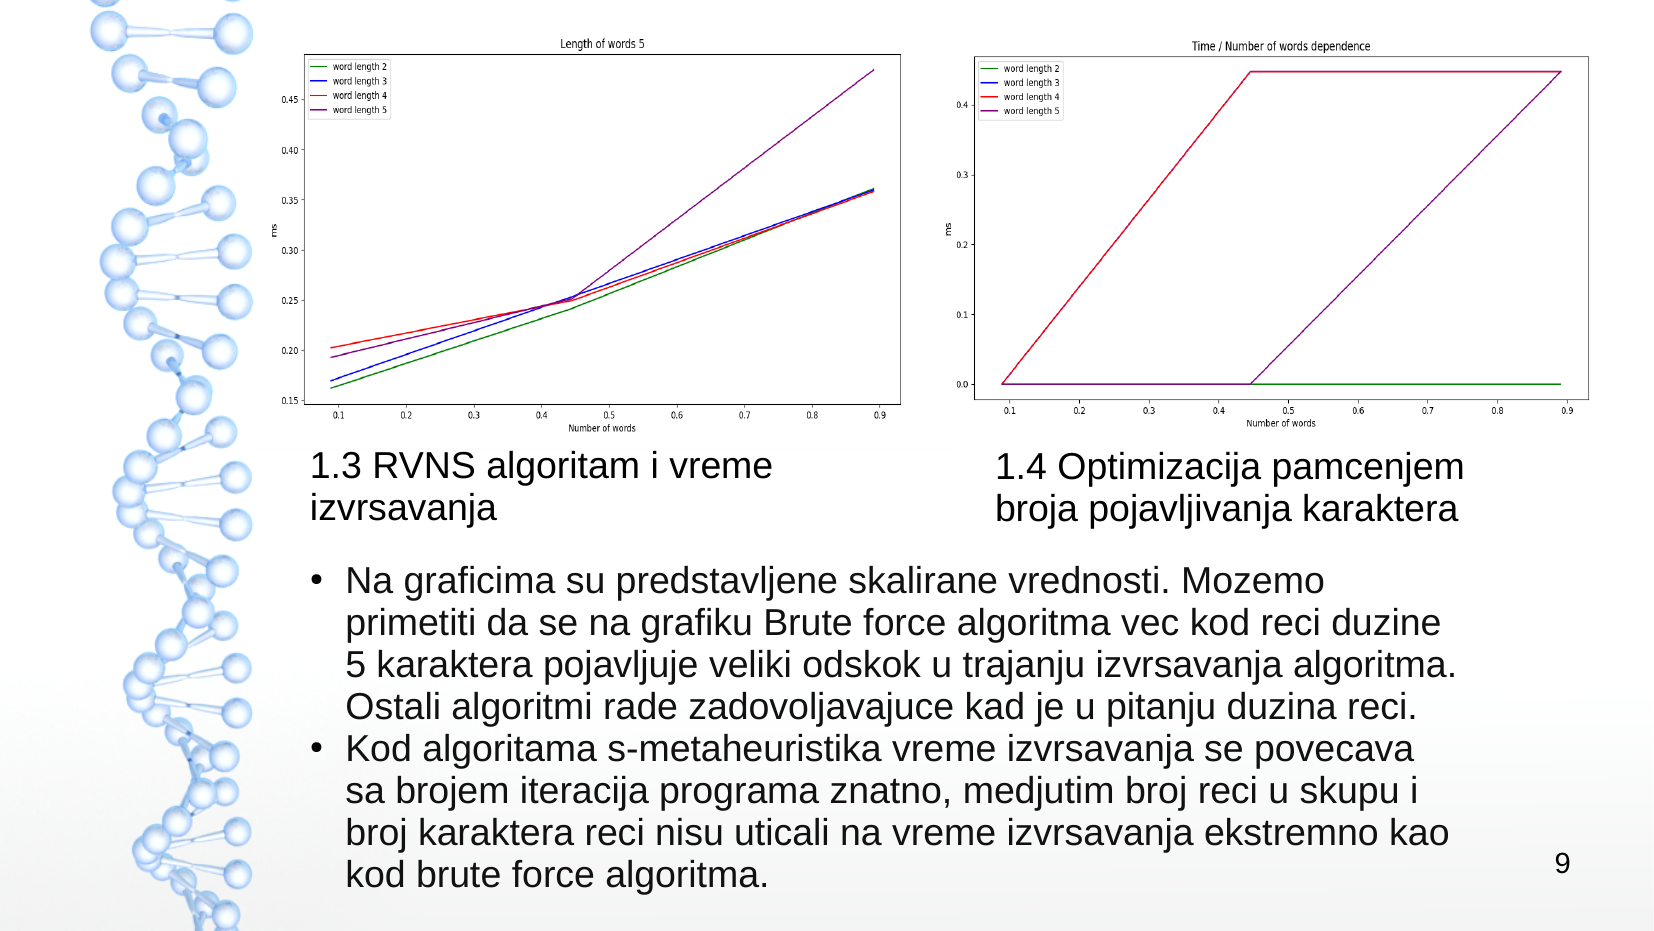

1.3 RVNS algoritam i vreme izvrsavanja
1.4 Optimizacija pamcenjem broja pojavljivanja karaktera
Na graficima su predstavljene skalirane vrednosti. Mozemo primetiti da se na grafiku Brute force algoritma vec kod reci duzine 5 karaktera pojavljuje veliki odskok u trajanju izvrsavanja algoritma. Ostali algoritmi rade zadovoljavajuce kad je u pitanju duzina reci.
Kod algoritama s-metaheuristika vreme izvrsavanja se povecava sa brojem iteracija programa znatno, medjutim broj reci u skupu i broj karaktera reci nisu uticali na vreme izvrsavanja ekstremno kao kod brute force algoritma.
9